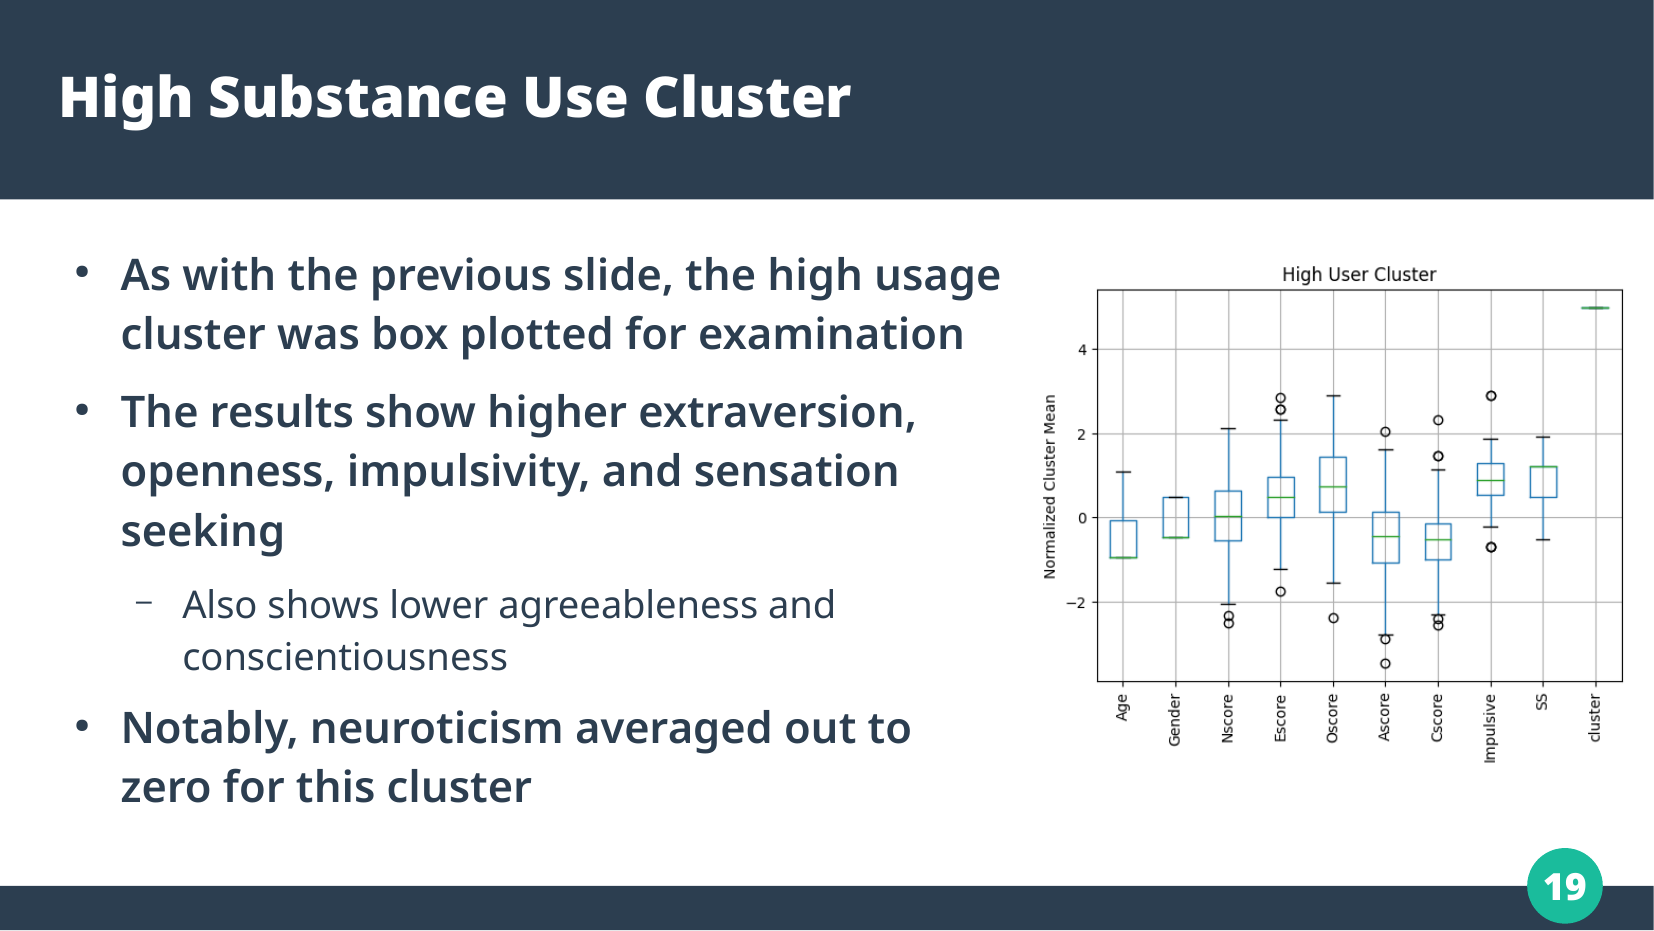

# High Substance Use Cluster
As with the previous slide, the high usage cluster was box plotted for examination
The results show higher extraversion, openness, impulsivity, and sensation seeking
Also shows lower agreeableness and conscientiousness
Notably, neuroticism averaged out to zero for this cluster